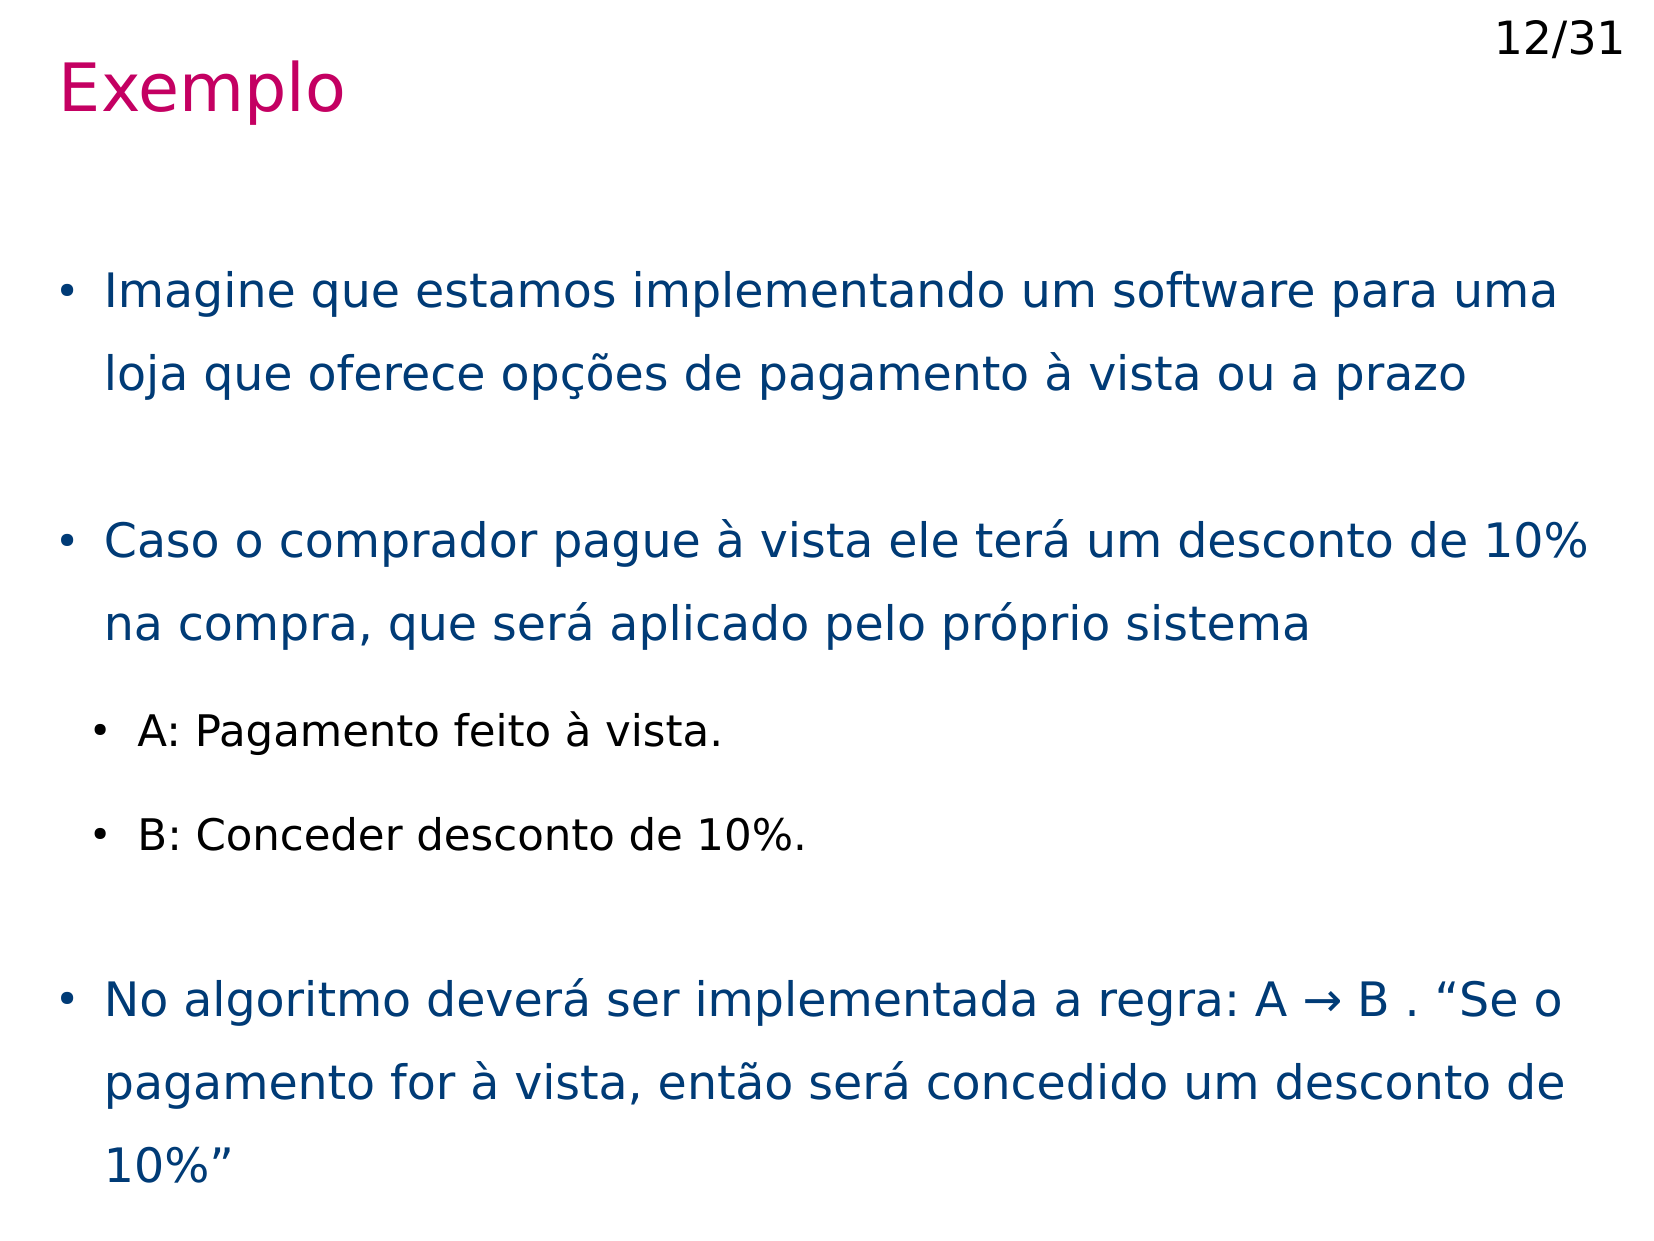

12
# Exemplo
Imagine que estamos implementando um software para uma loja que oferece opções de pagamento à vista ou a prazo
Caso o comprador pague à vista ele terá um desconto de 10% na compra, que será aplicado pelo próprio sistema
A: Pagamento feito à vista.
B: Conceder desconto de 10%.
No algoritmo deverá ser implementada a regra: A → B . “Se o pagamento for à vista, então será concedido um desconto de 10%”